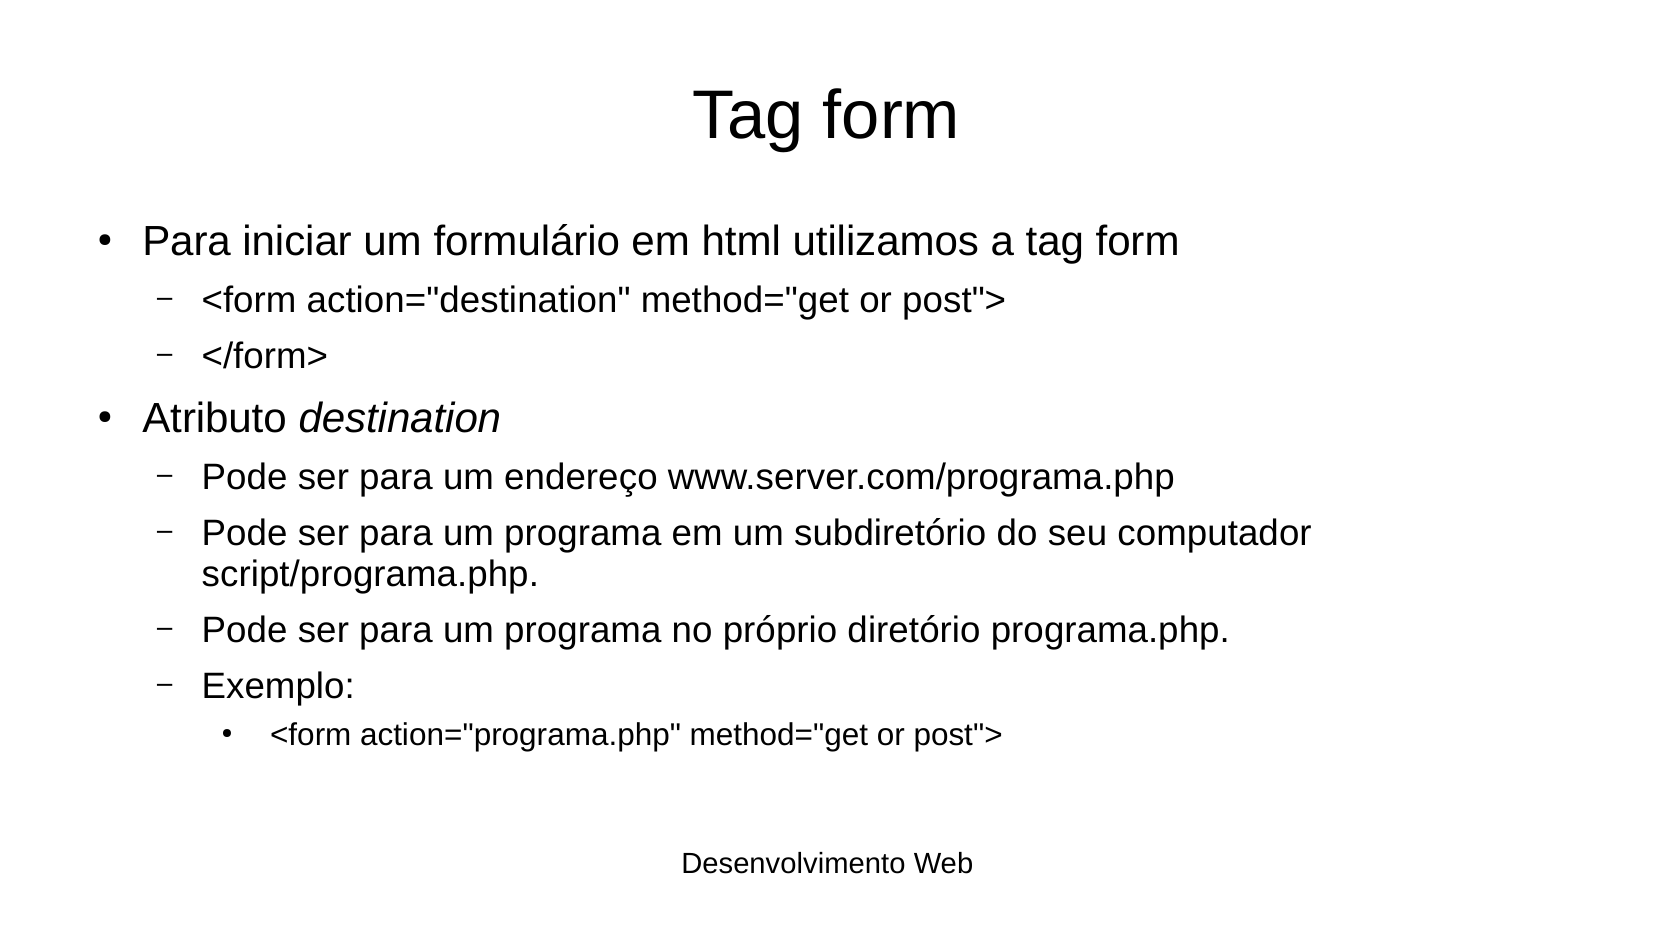

# Tag form
Para iniciar um formulário em html utilizamos a tag form
<form action="destination" method="get or post">
</form>
Atributo destination
Pode ser para um endereço www.server.com/programa.php
Pode ser para um programa em um subdiretório do seu computador script/programa.php.
Pode ser para um programa no próprio diretório programa.php.
Exemplo:
 <form action="programa.php" method="get or post">
Desenvolvimento Web